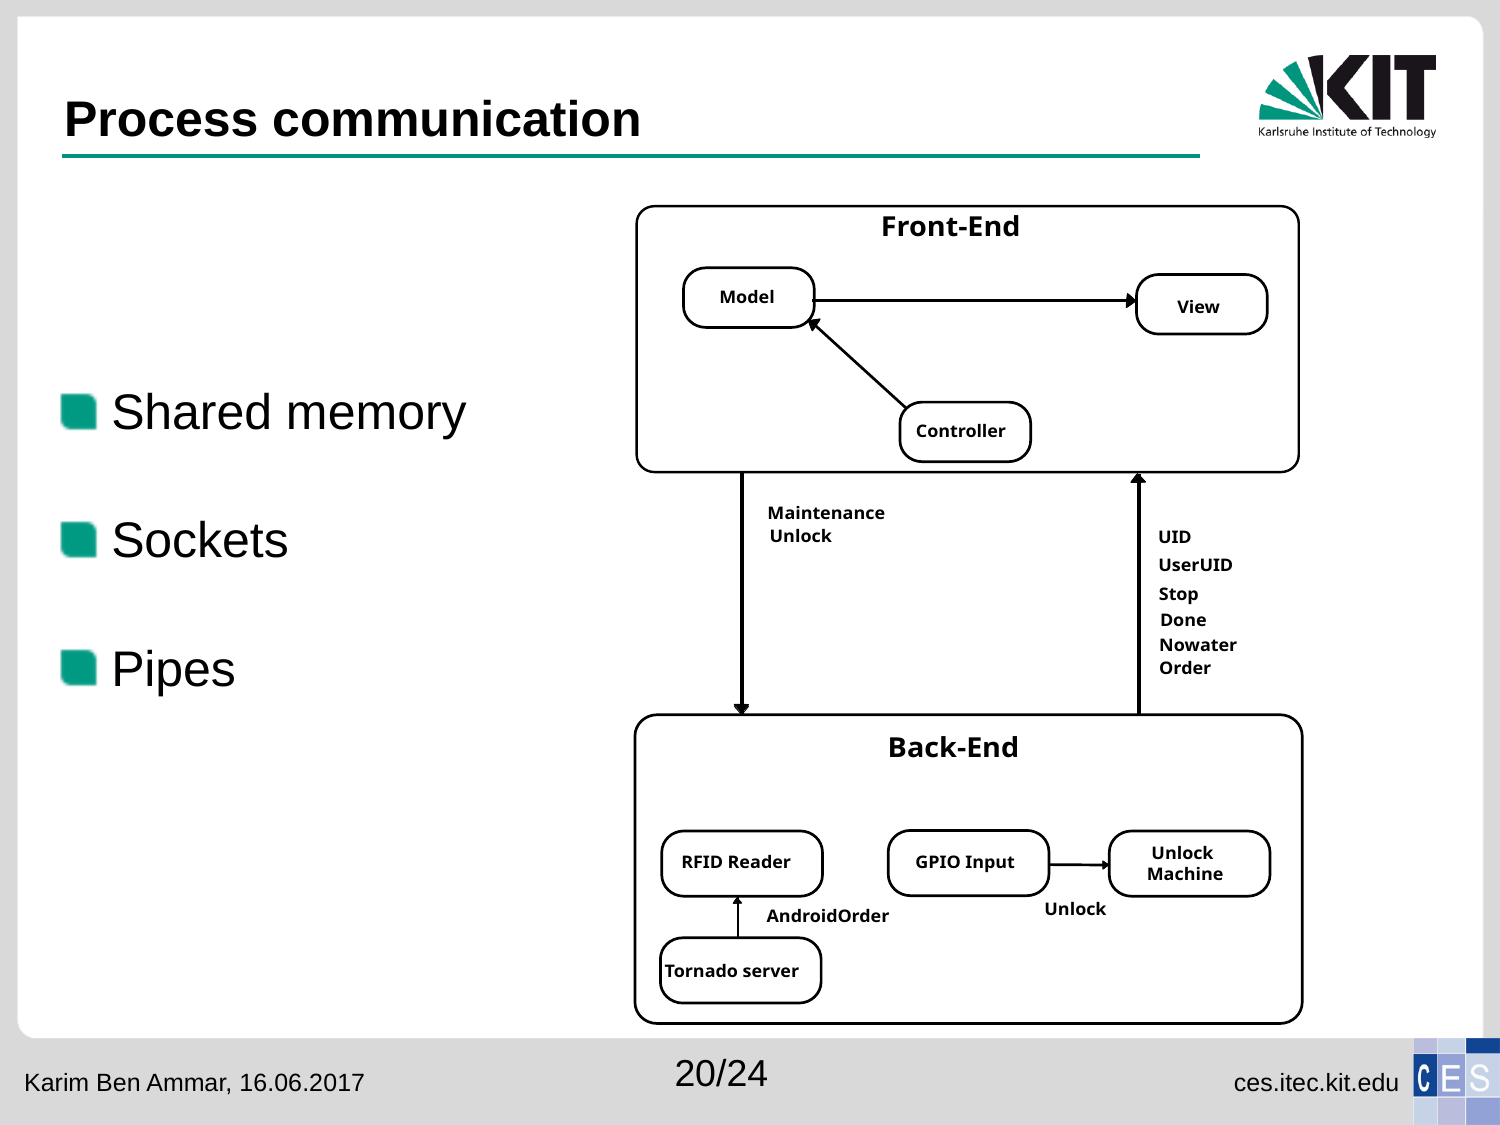

# Process communication
Shared memory
Sockets
Pipes
20/24